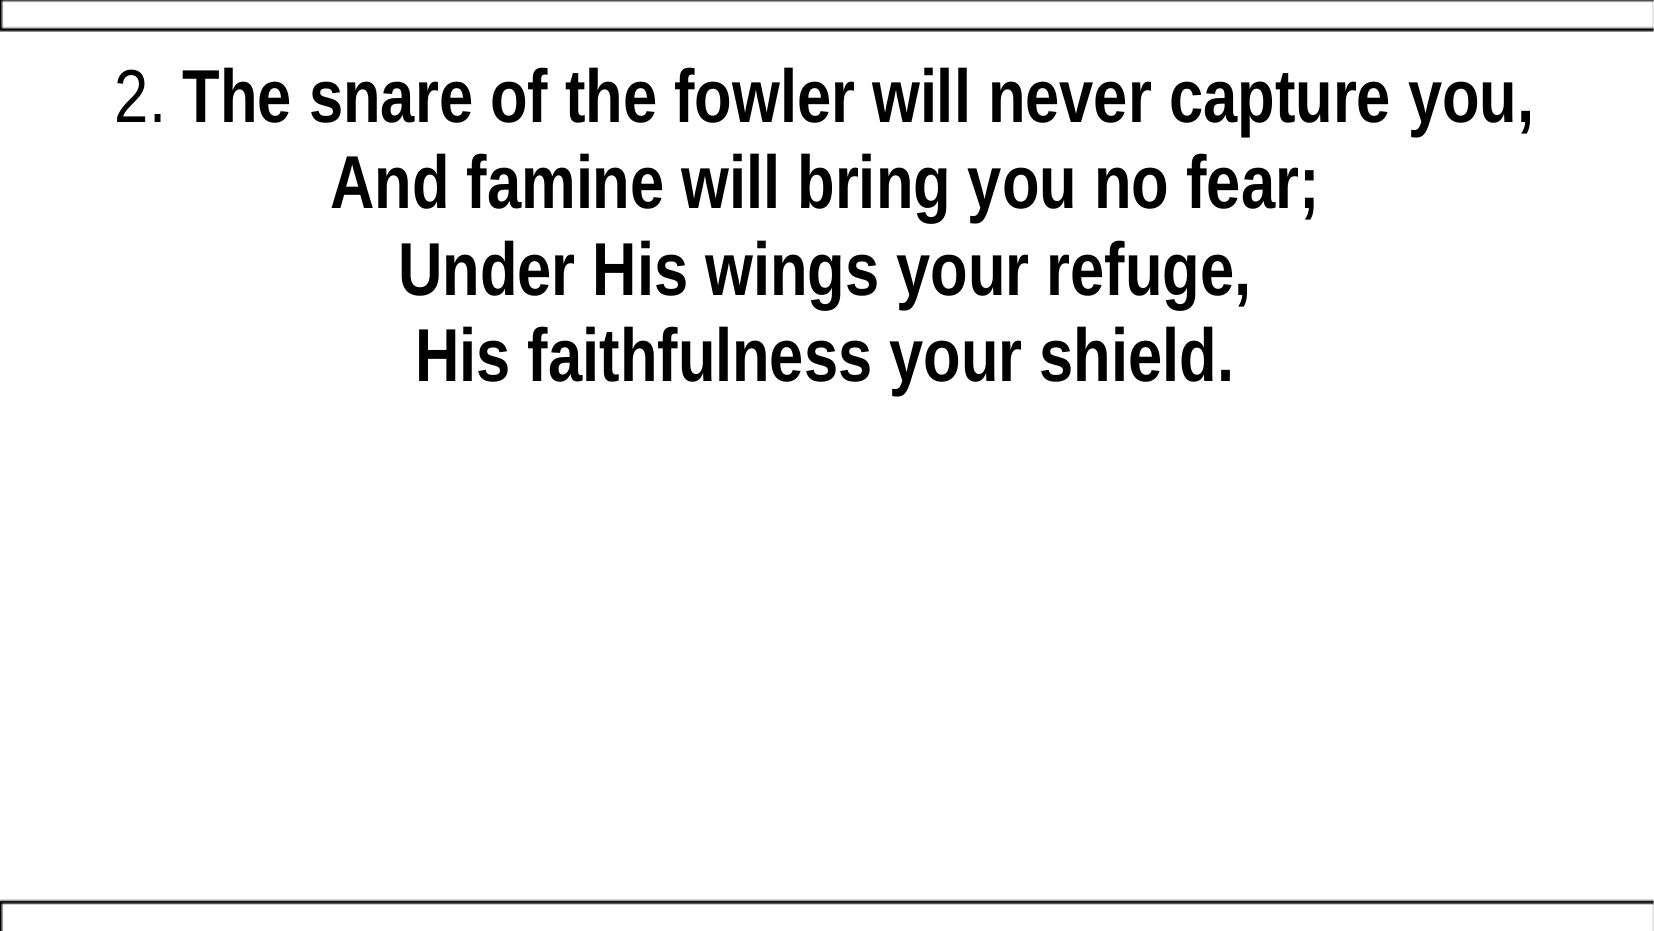

2. The snare of the fowler will never capture you,
And famine will bring you no fear;
Under His wings your refuge,
His faithfulness your shield.